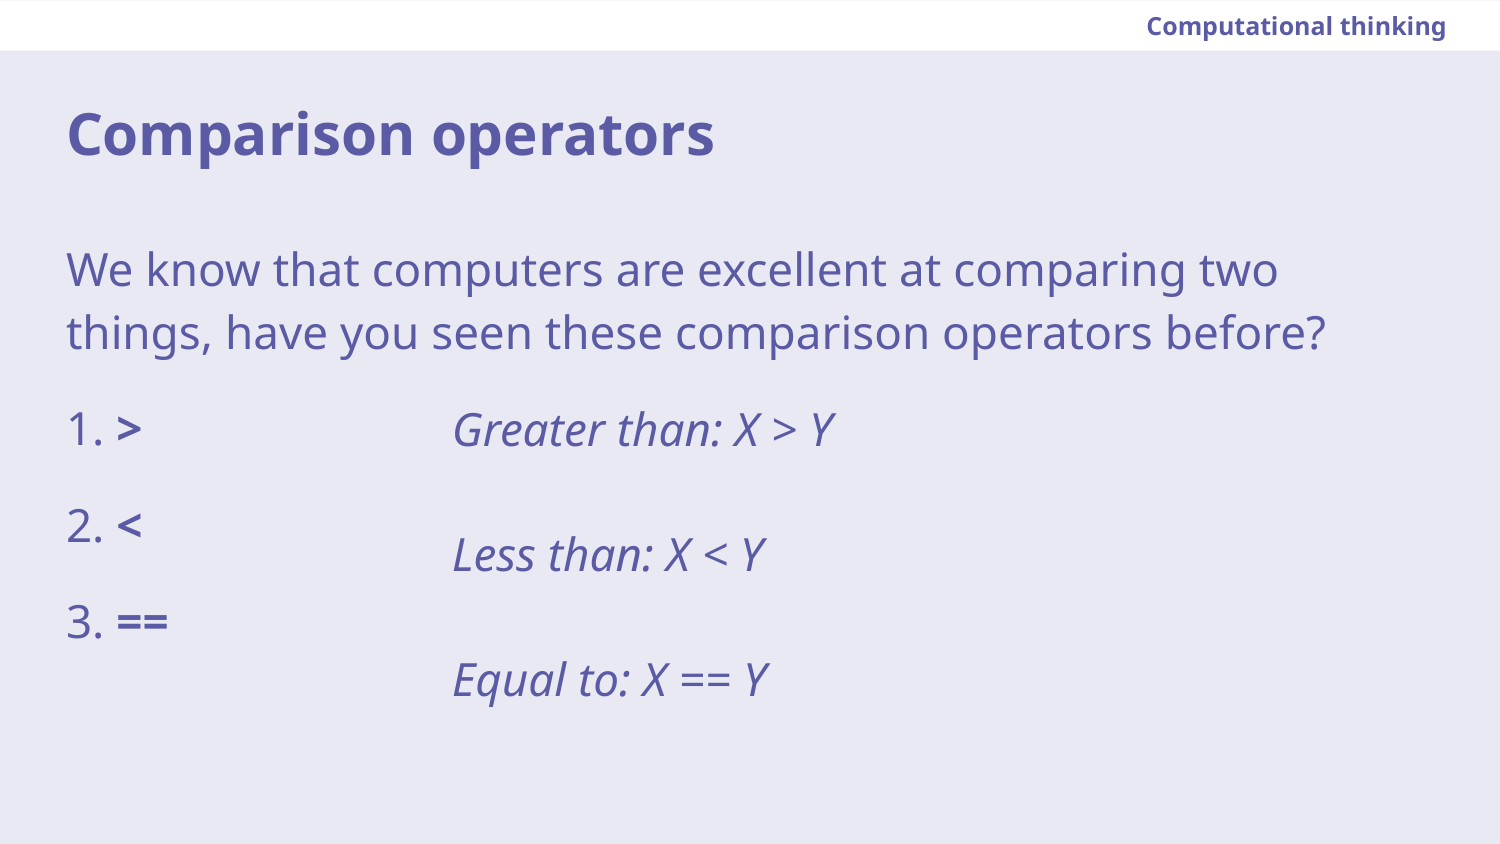

# Computational thinking
Comparison operators
We know that computers are excellent at comparing two things, have you seen these comparison operators before?
1. >
2. <
3. ==
Greater than: X > Y
Less than: X < Y
Equal to: X == Y